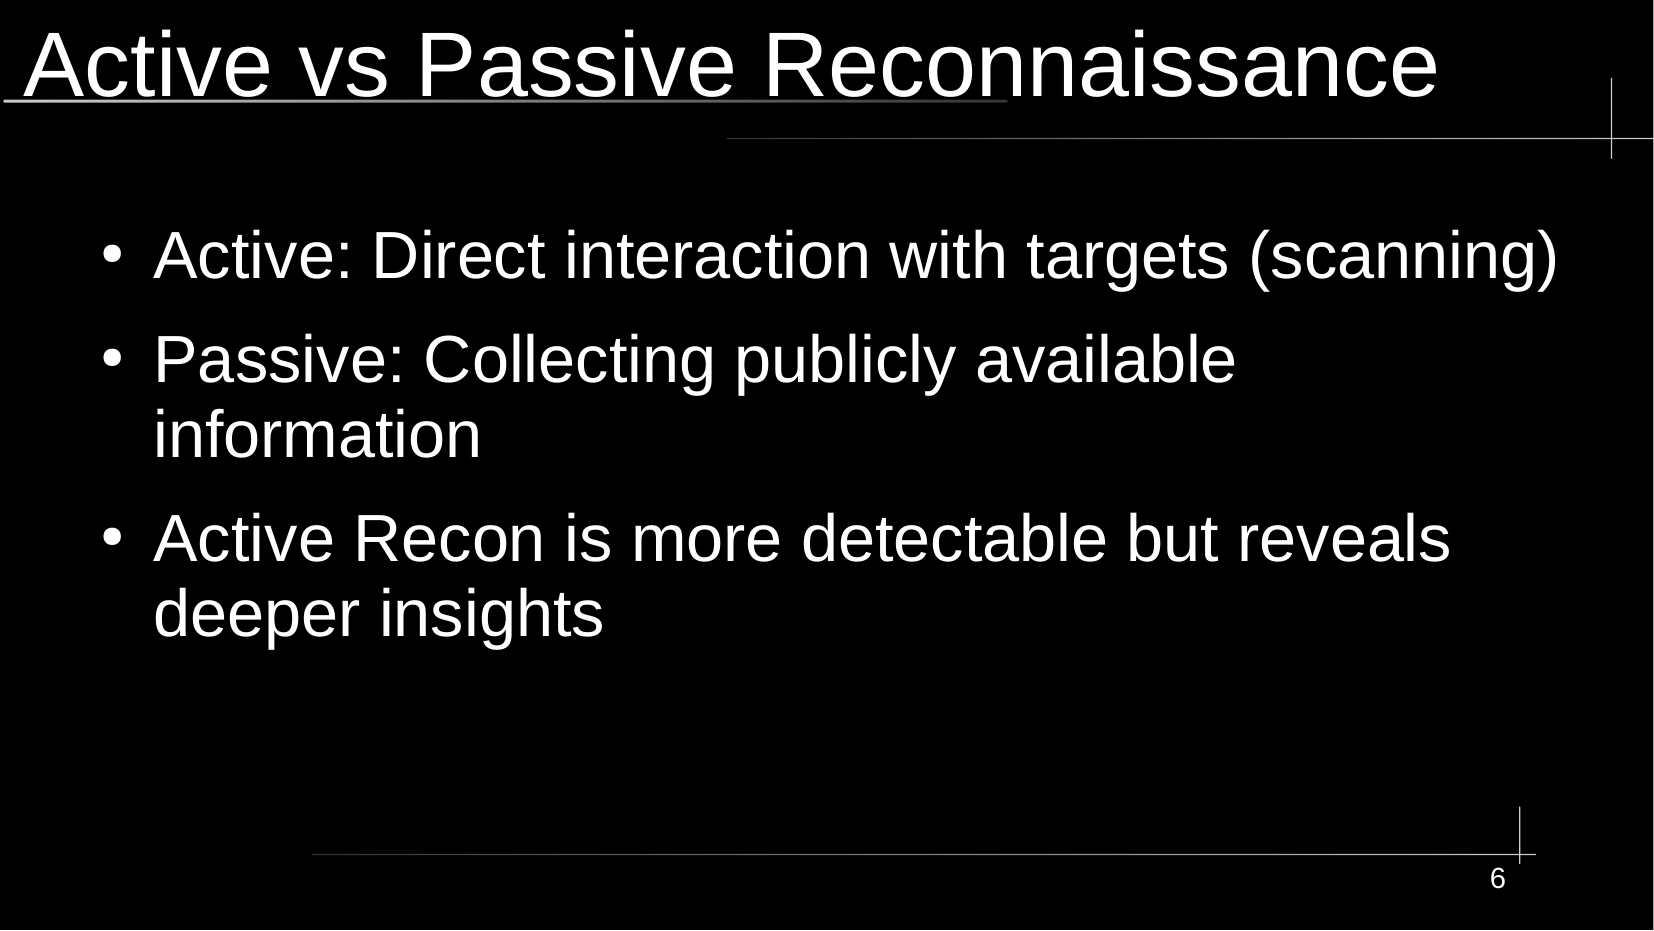

# Active vs Passive Reconnaissance
Active: Direct interaction with targets (scanning)
Passive: Collecting publicly available information
Active Recon is more detectable but reveals deeper insights
6